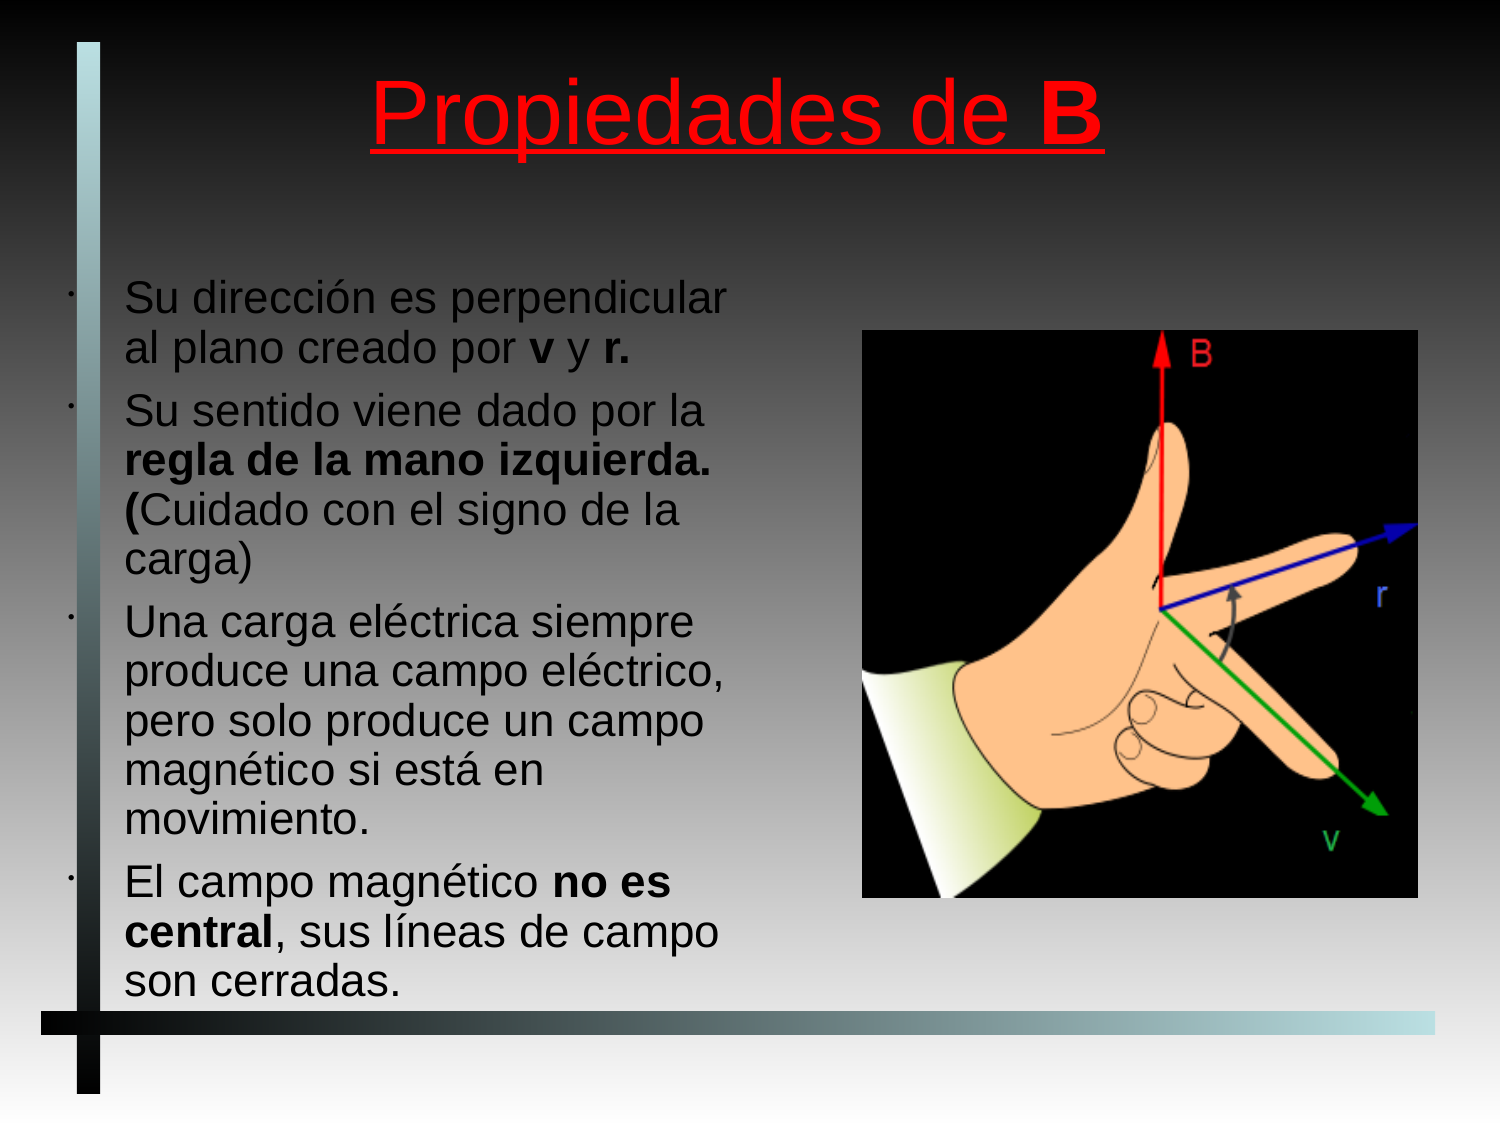

# Propiedades de B
Su dirección es perpendicular al plano creado por v y r.
Su sentido viene dado por la regla de la mano izquierda. (Cuidado con el signo de la carga)
Una carga eléctrica siempre produce una campo eléctrico, pero solo produce un campo magnético si está en movimiento.
El campo magnético no es central, sus líneas de campo son cerradas.